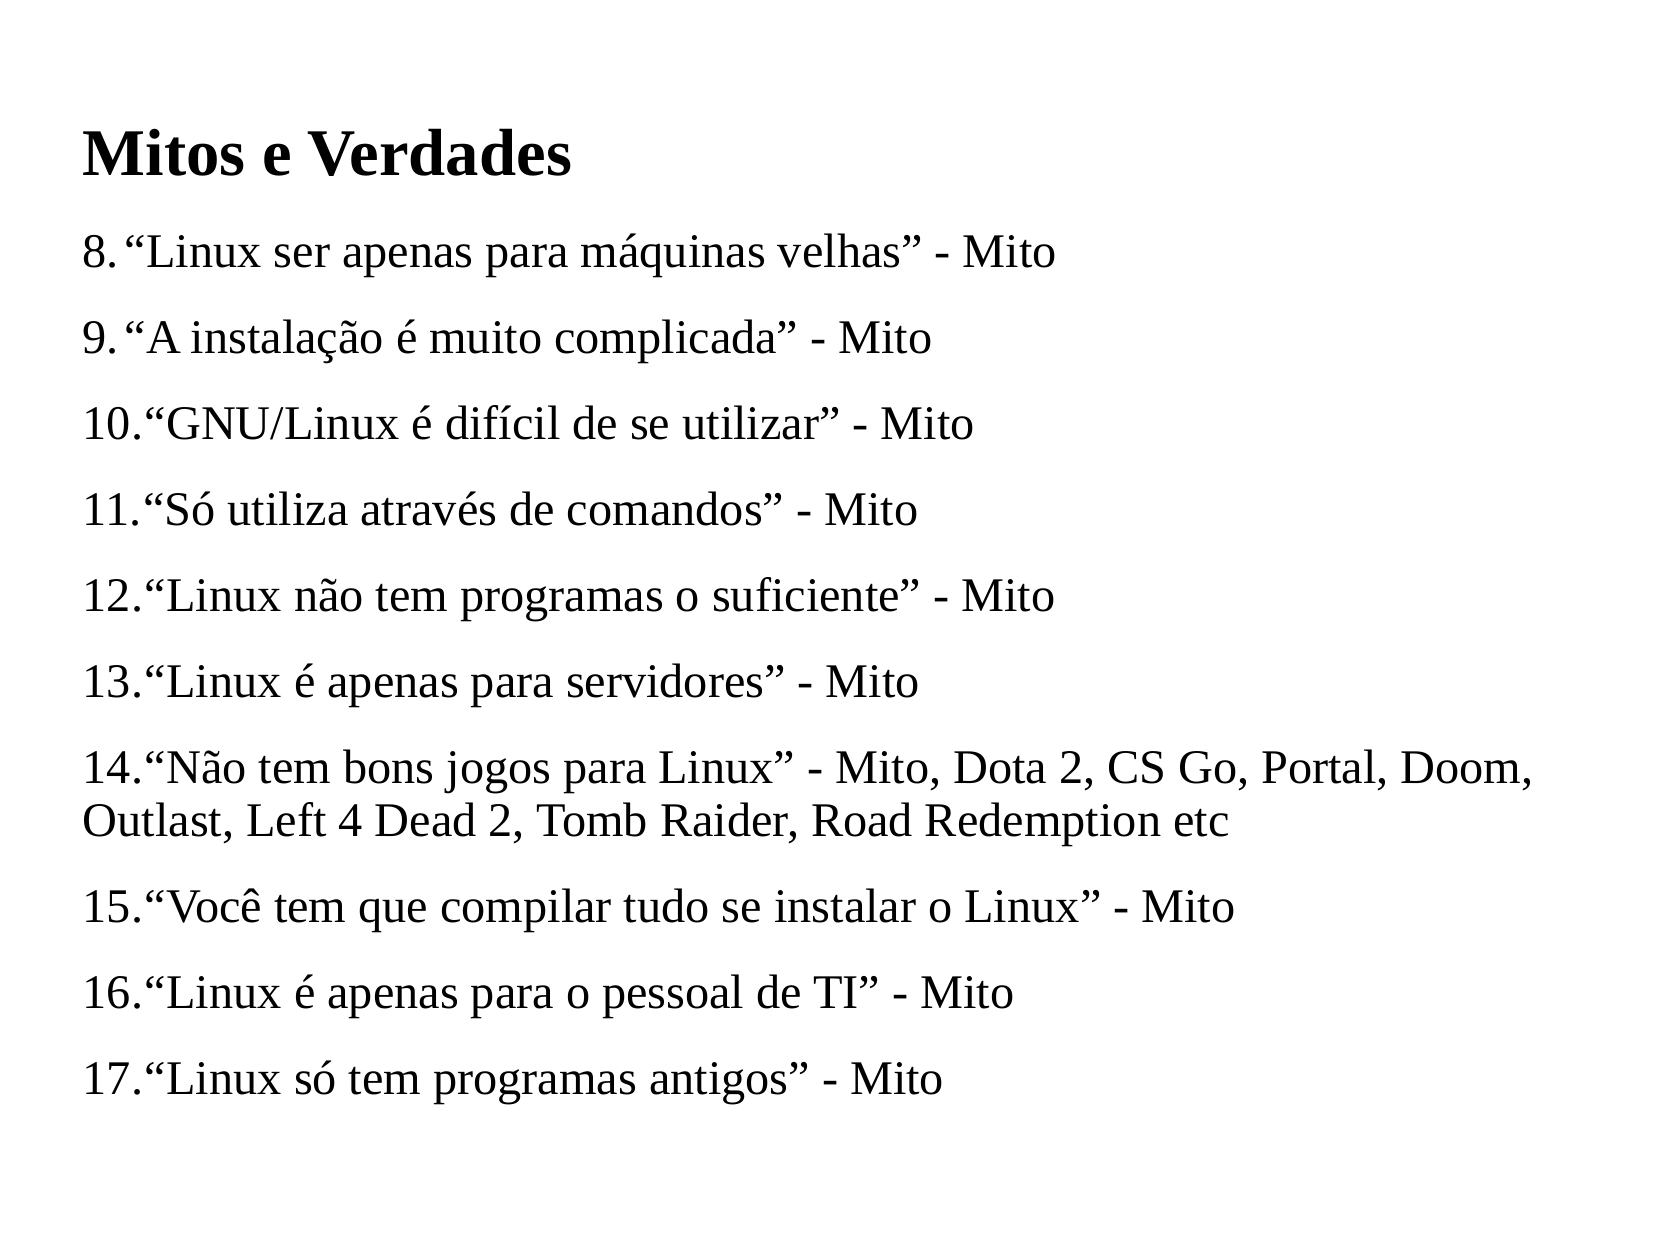

# Mitos e Verdades
 “Linux ser apenas para máquinas velhas” - Mito
 “A instalação é muito complicada” - Mito
 “GNU/Linux é difícil de se utilizar” - Mito
 “Só utiliza através de comandos” - Mito
 “Linux não tem programas o suficiente” - Mito
 “Linux é apenas para servidores” - Mito
 “Não tem bons jogos para Linux” - Mito, Dota 2, CS Go, Portal, Doom, Outlast, Left 4 Dead 2, Tomb Raider, Road Redemption etc
 “Você tem que compilar tudo se instalar o Linux” - Mito
 “Linux é apenas para o pessoal de TI” - Mito
 “Linux só tem programas antigos” - Mito